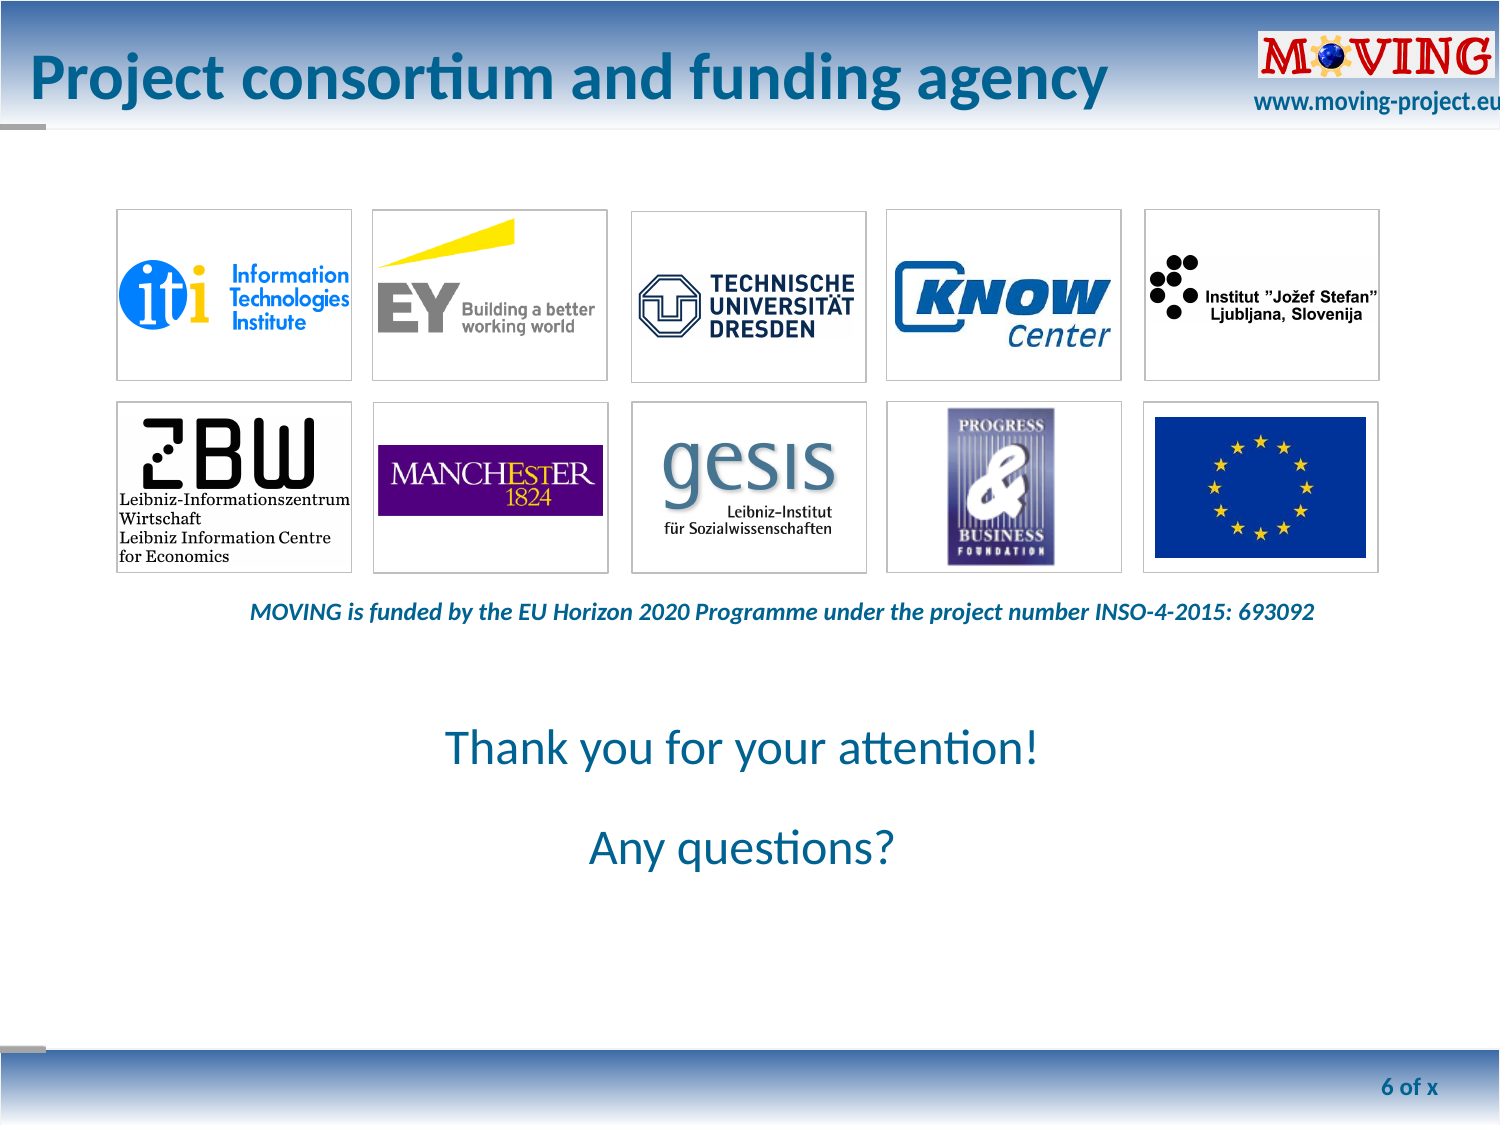

Project consortium and funding agency
MOVING is funded by the EU Horizon 2020 Programme under the project number INSO-4-2015: 693092
Thank you for your attention!
Any questions?